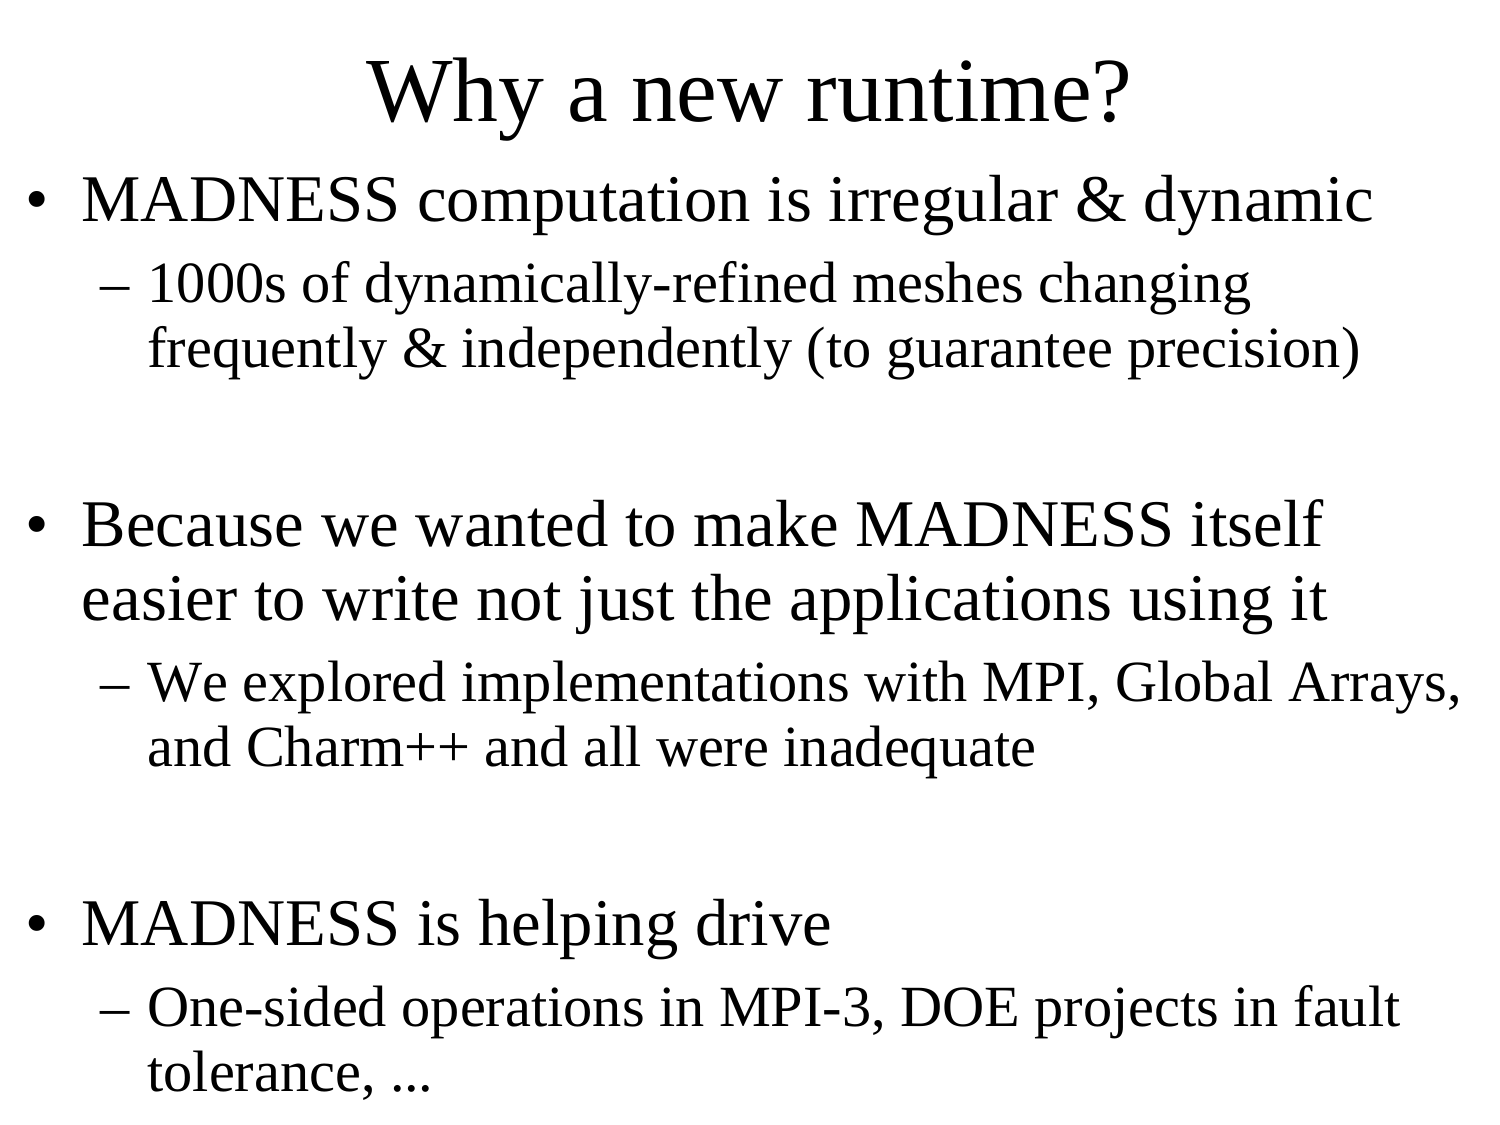

# Why a new runtime?
MADNESS computation is irregular & dynamic
1000s of dynamically-refined meshes changing frequently & independently (to guarantee precision)
Because we wanted to make MADNESS itself easier to write not just the applications using it
We explored implementations with MPI, Global Arrays, and Charm++ and all were inadequate
MADNESS is helping drive
One-sided operations in MPI-3, DOE projects in fault tolerance, ...